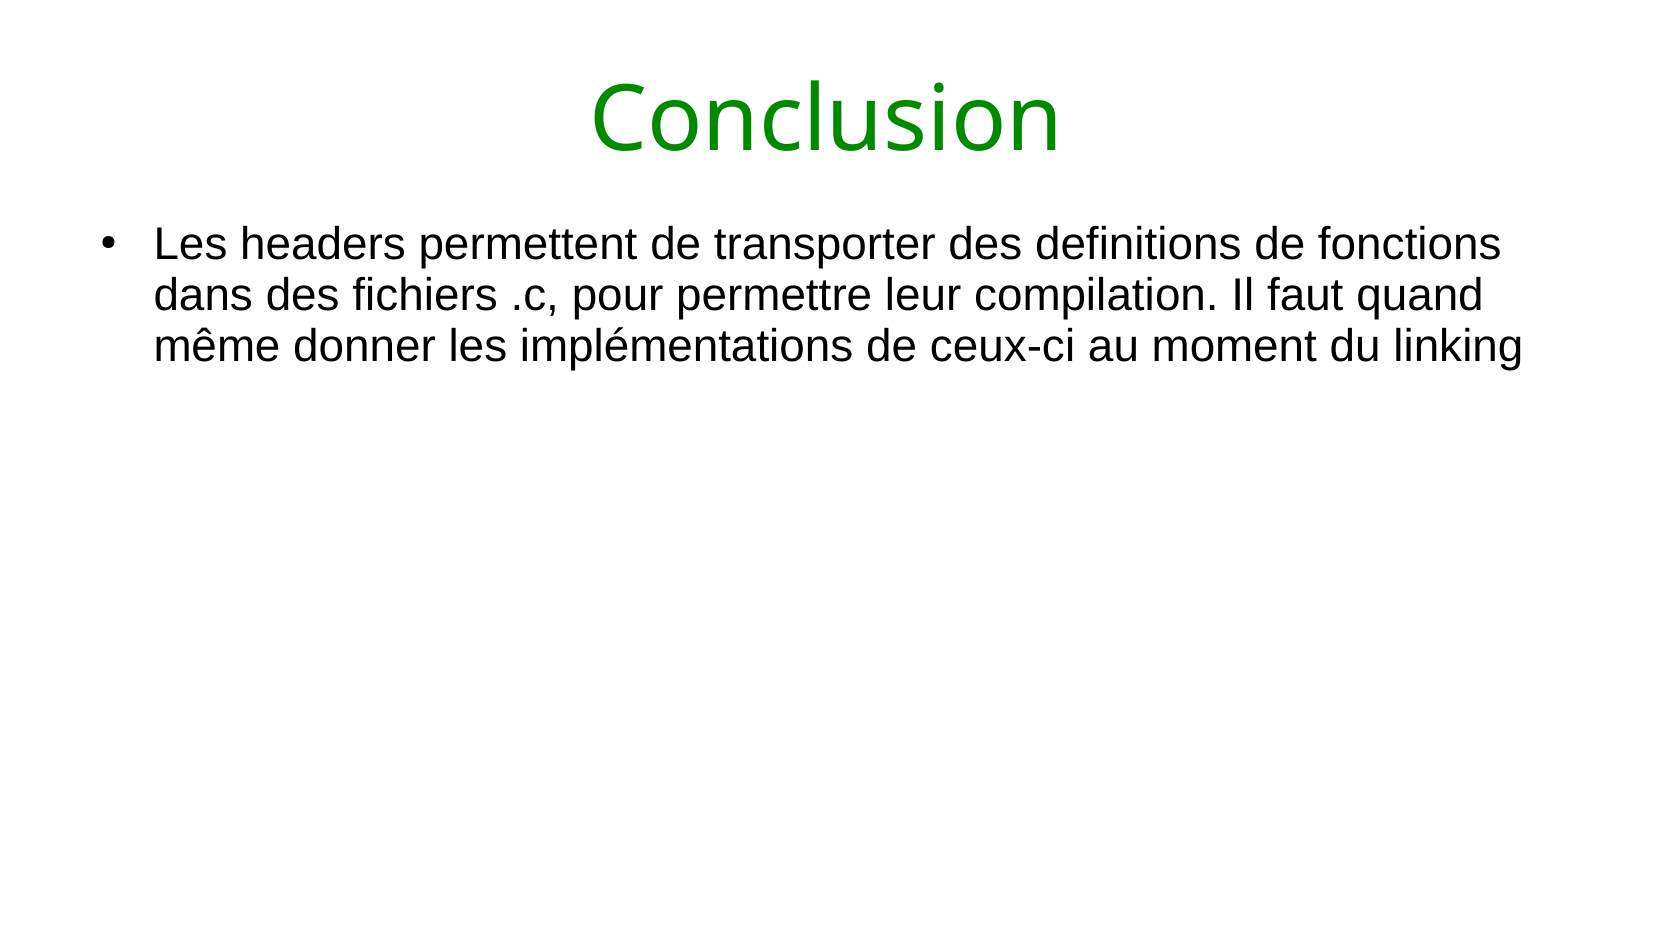

# Conclusion
Les headers permettent de transporter des definitions de fonctions dans des fichiers .c, pour permettre leur compilation. Il faut quand même donner les implémentations de ceux-ci au moment du linking